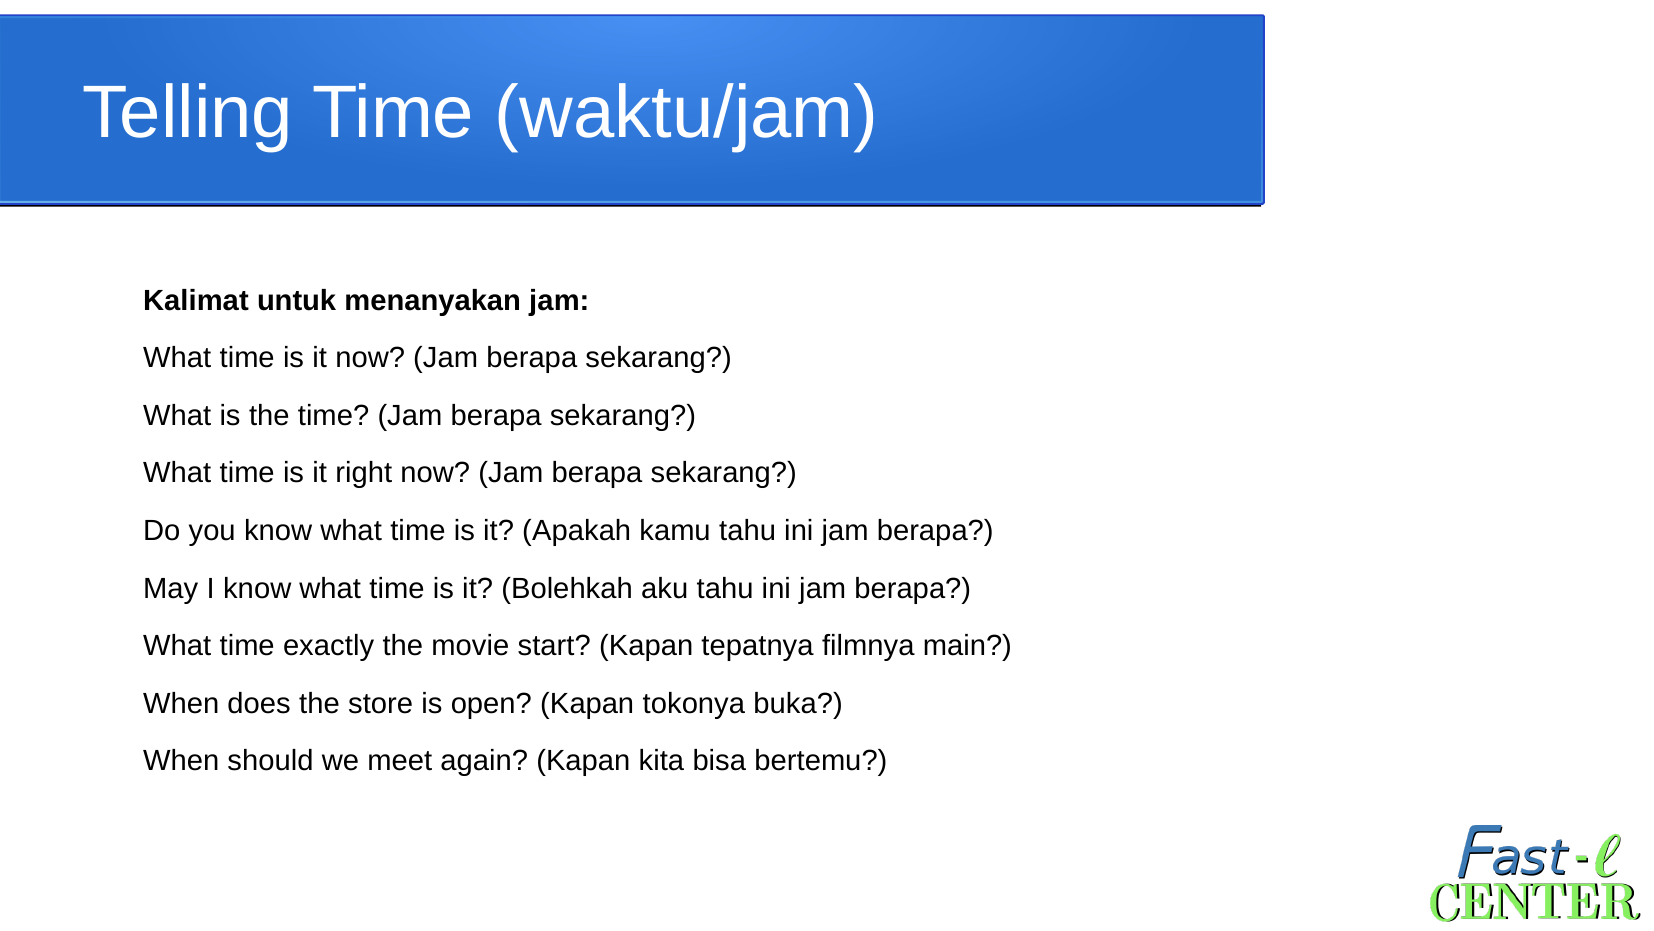

# Telling Time (waktu/jam)
Kalimat untuk menanyakan jam:
What time is it now? (Jam berapa sekarang?)
What is the time? (Jam berapa sekarang?)
What time is it right now? (Jam berapa sekarang?)
Do you know what time is it? (Apakah kamu tahu ini jam berapa?)
May I know what time is it? (Bolehkah aku tahu ini jam berapa?)
What time exactly the movie start? (Kapan tepatnya filmnya main?)
When does the store is open? (Kapan tokonya buka?)
When should we meet again? (Kapan kita bisa bertemu?)